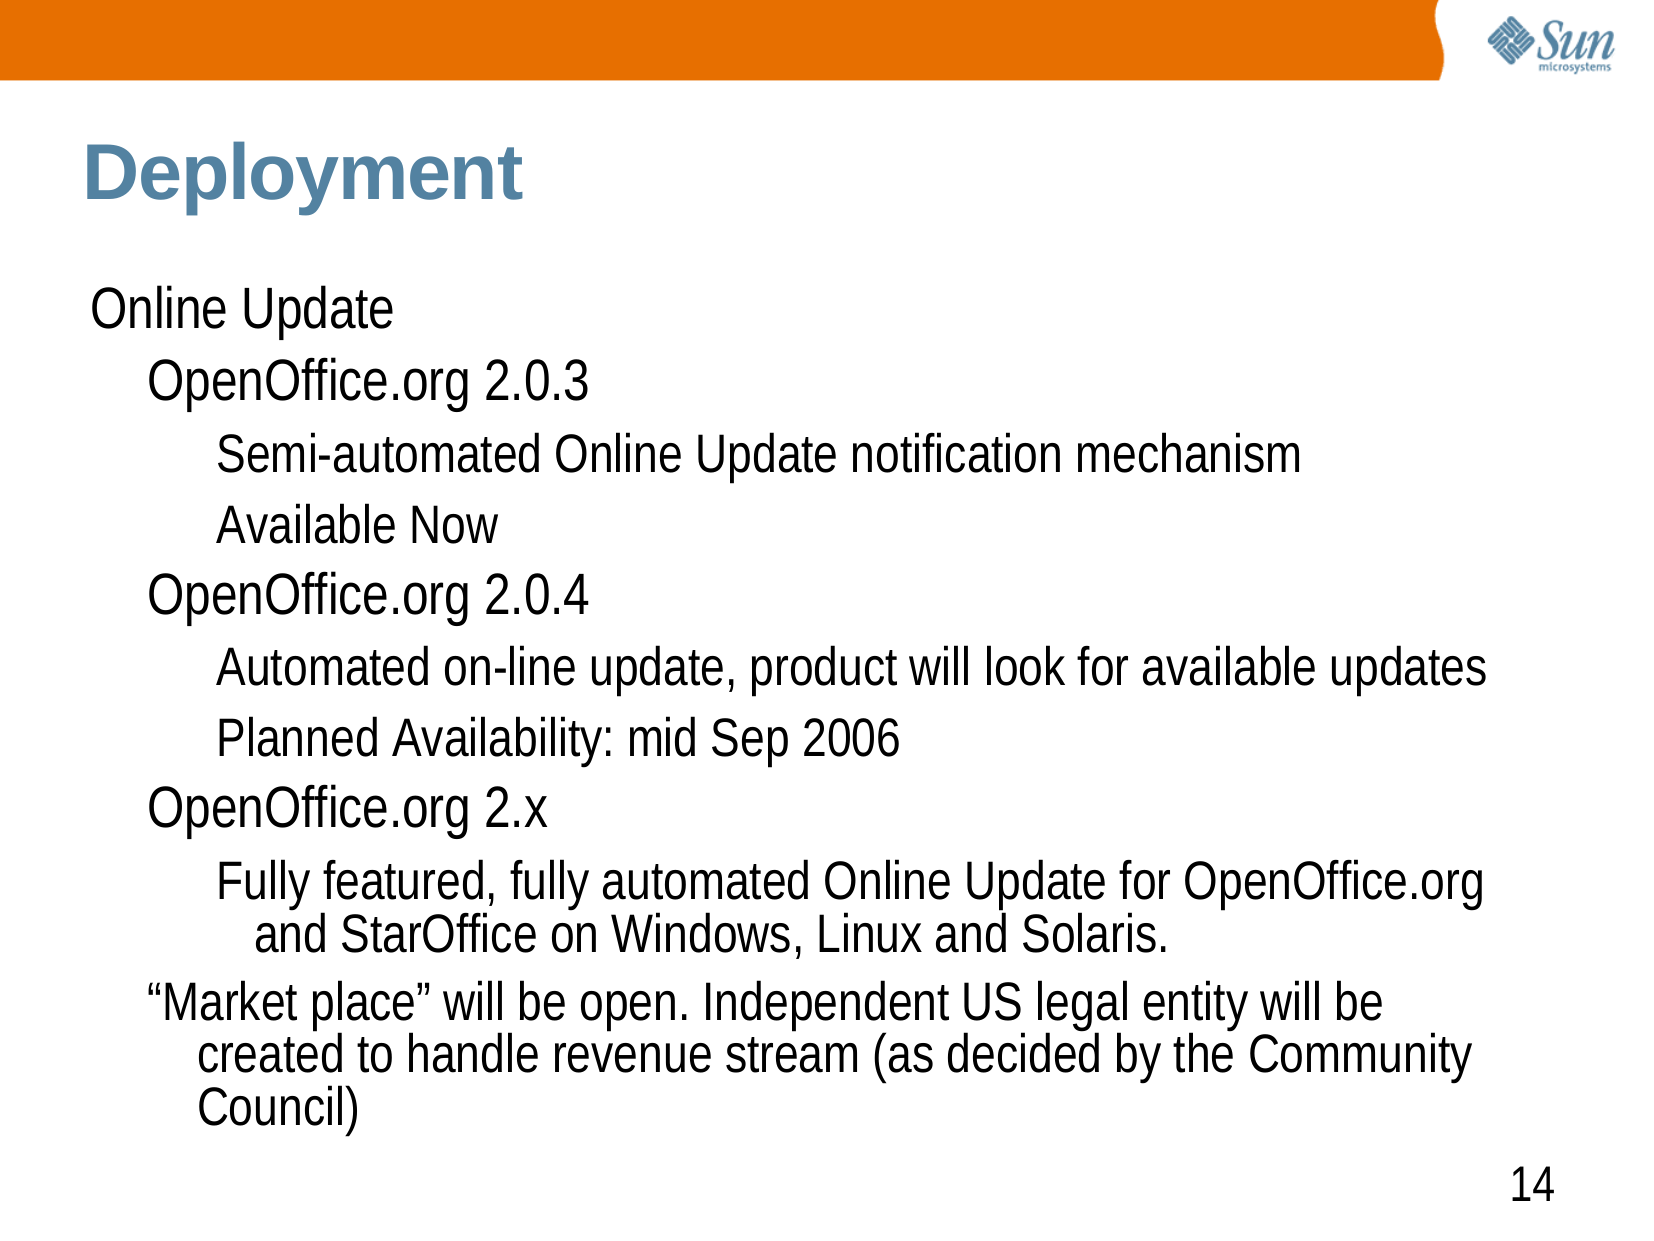

# Deployment
Online Update
OpenOffice.org 2.0.3
Semi-automated Online Update notification mechanism
Available Now
OpenOffice.org 2.0.4
Automated on-line update, product will look for available updates
Planned Availability: mid Sep 2006
OpenOffice.org 2.x
Fully featured, fully automated Online Update for OpenOffice.org and StarOffice on Windows, Linux and Solaris.
“Market place” will be open. Independent US legal entity will be created to handle revenue stream (as decided by the Community Council)